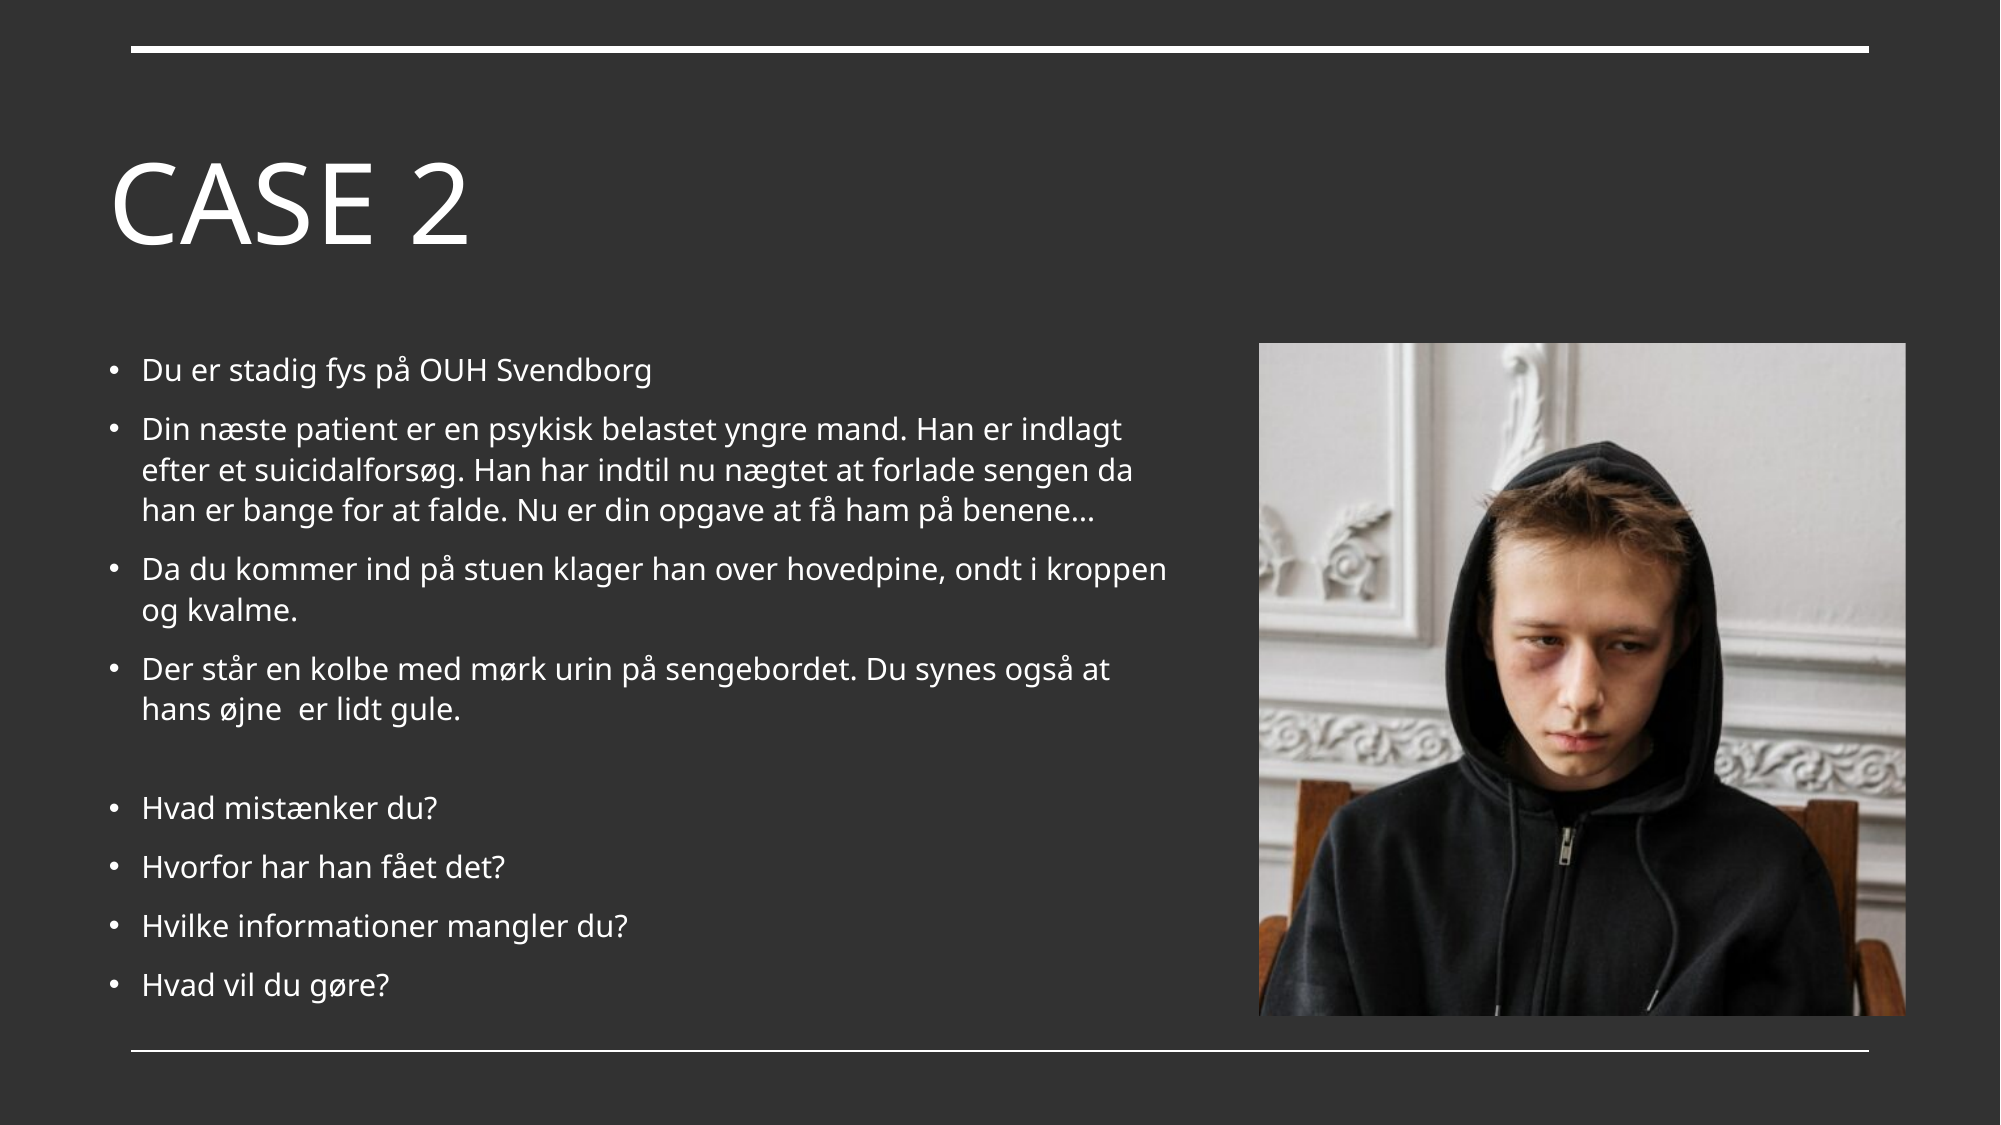

# Case 2
Du er stadig fys på OUH Svendborg
Din næste patient er en psykisk belastet yngre mand. Han er indlagt efter et suicidalforsøg. Han har indtil nu nægtet at forlade sengen da han er bange for at falde. Nu er din opgave at få ham på benene…
Da du kommer ind på stuen klager han over hovedpine, ondt i kroppen og kvalme.
Der står en kolbe med mørk urin på sengebordet. Du synes også at hans øjne er lidt gule.
Hvad mistænker du?
Hvorfor har han fået det?
Hvilke informationer mangler du?
Hvad vil du gøre?